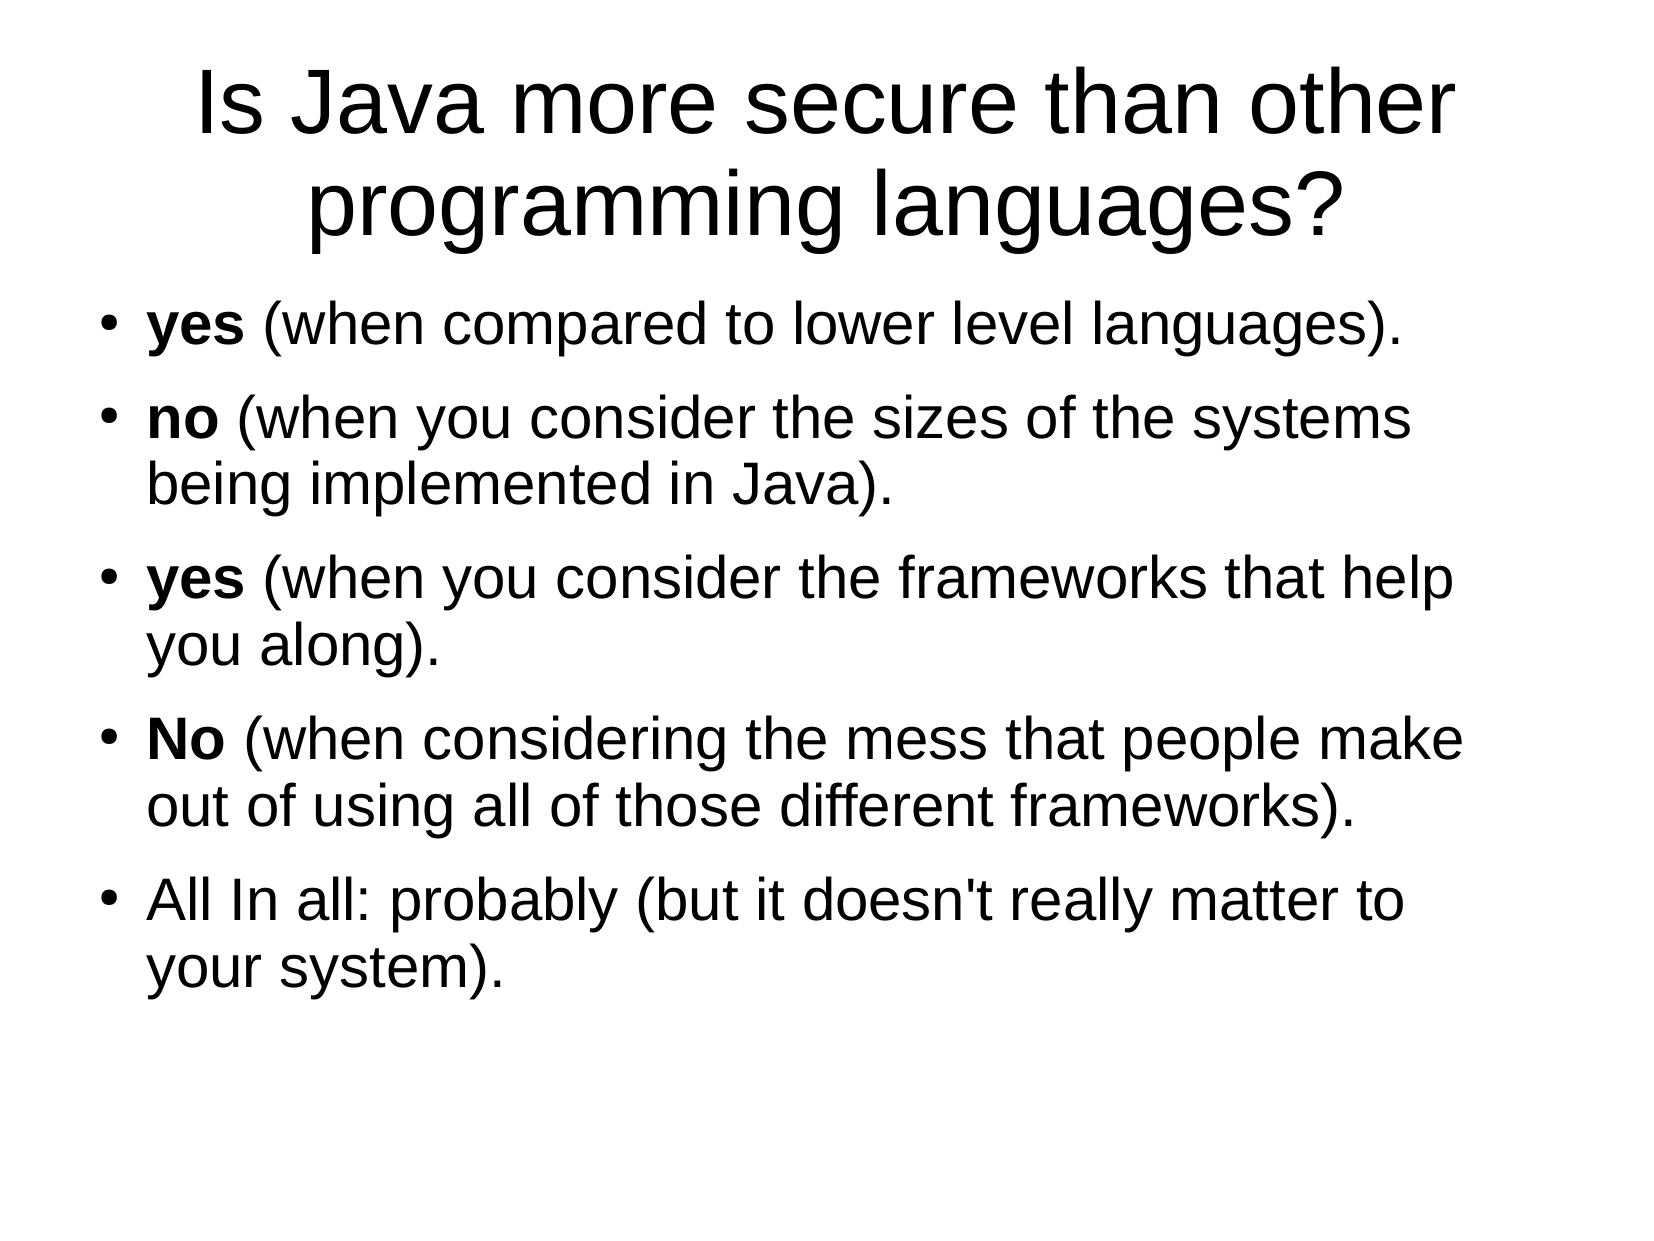

# Is Java more secure than other programming languages?
yes (when compared to lower level languages).
no (when you consider the sizes of the systems being implemented in Java).
yes (when you consider the frameworks that help you along).
No (when considering the mess that people make out of using all of those different frameworks).
All In all: probably (but it doesn't really matter to your system).